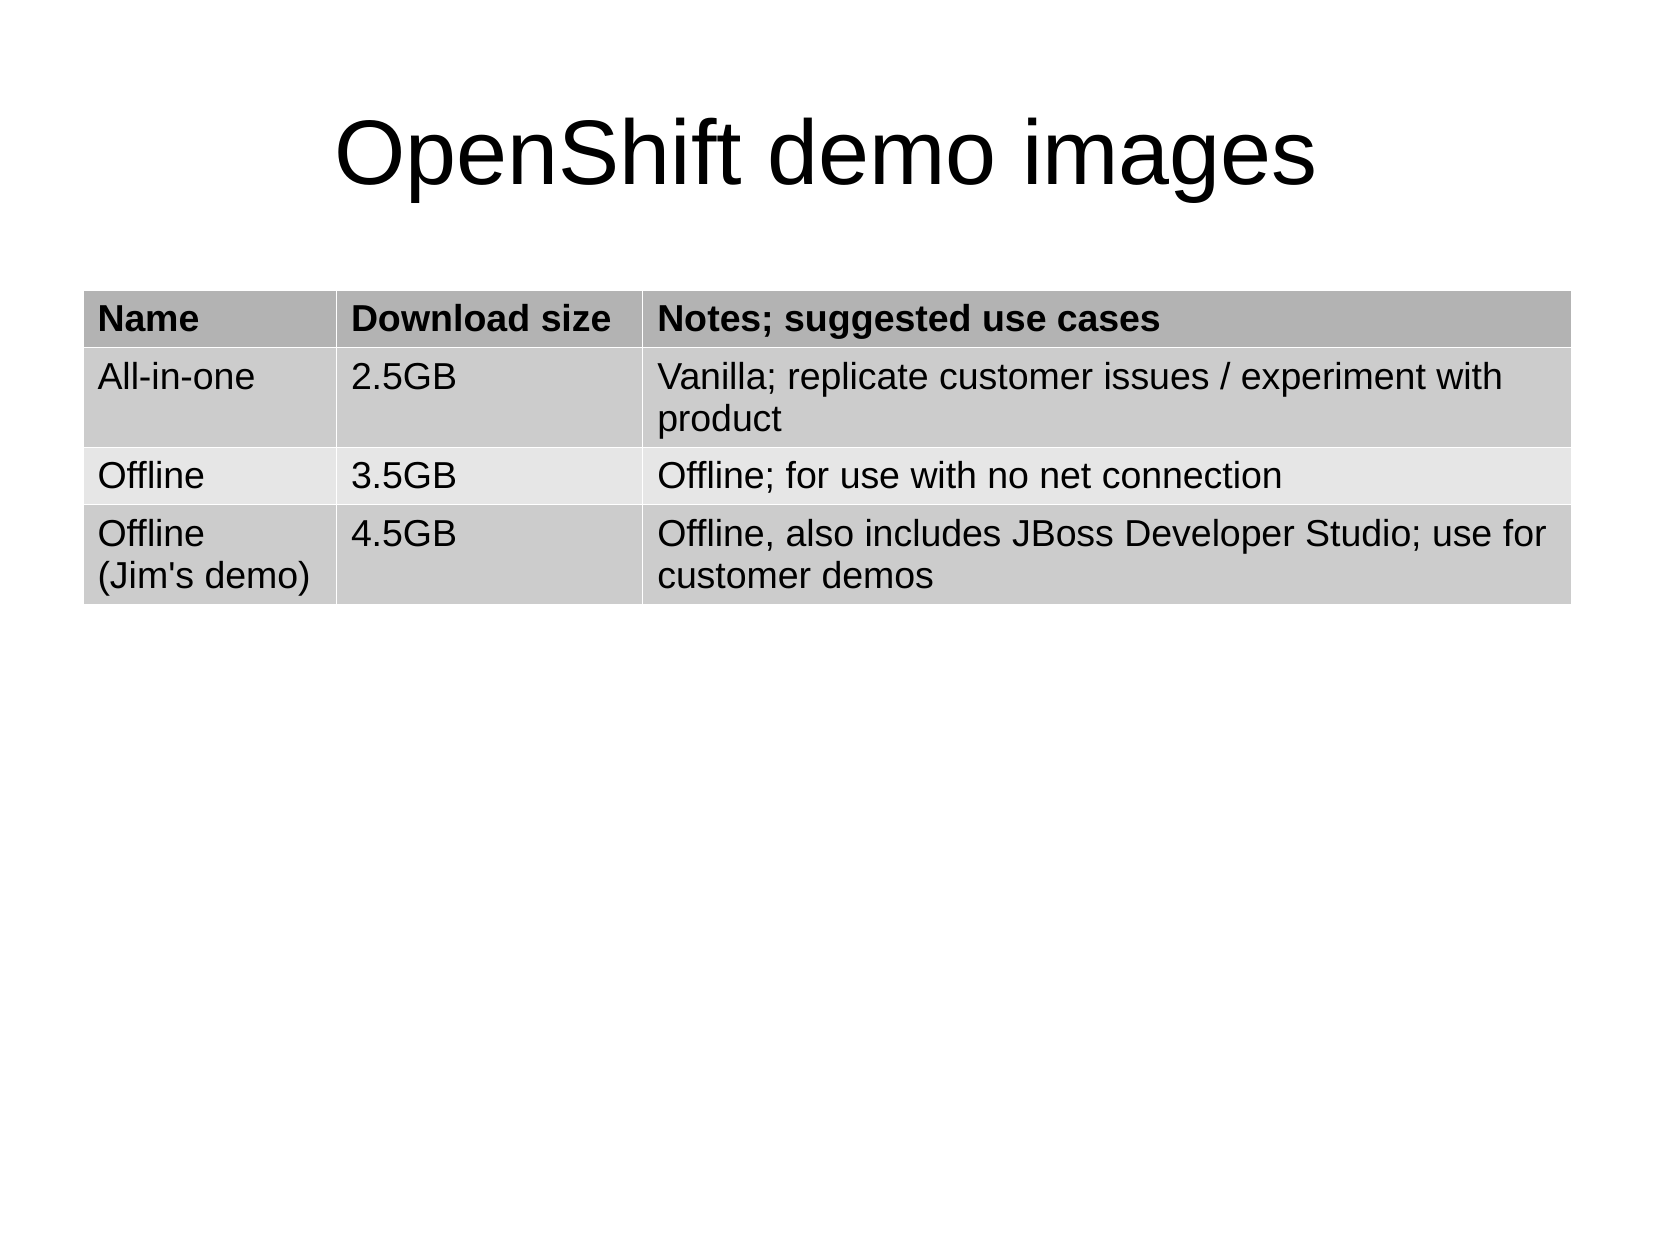

# OpenShift demo images
| Name | Download size | Notes; suggested use cases |
| --- | --- | --- |
| All-in-one | 2.5GB | Vanilla; replicate customer issues / experiment with product |
| Offline | 3.5GB | Offline; for use with no net connection |
| Offline (Jim's demo) | 4.5GB | Offline, also includes JBoss Developer Studio; use for customer demos |